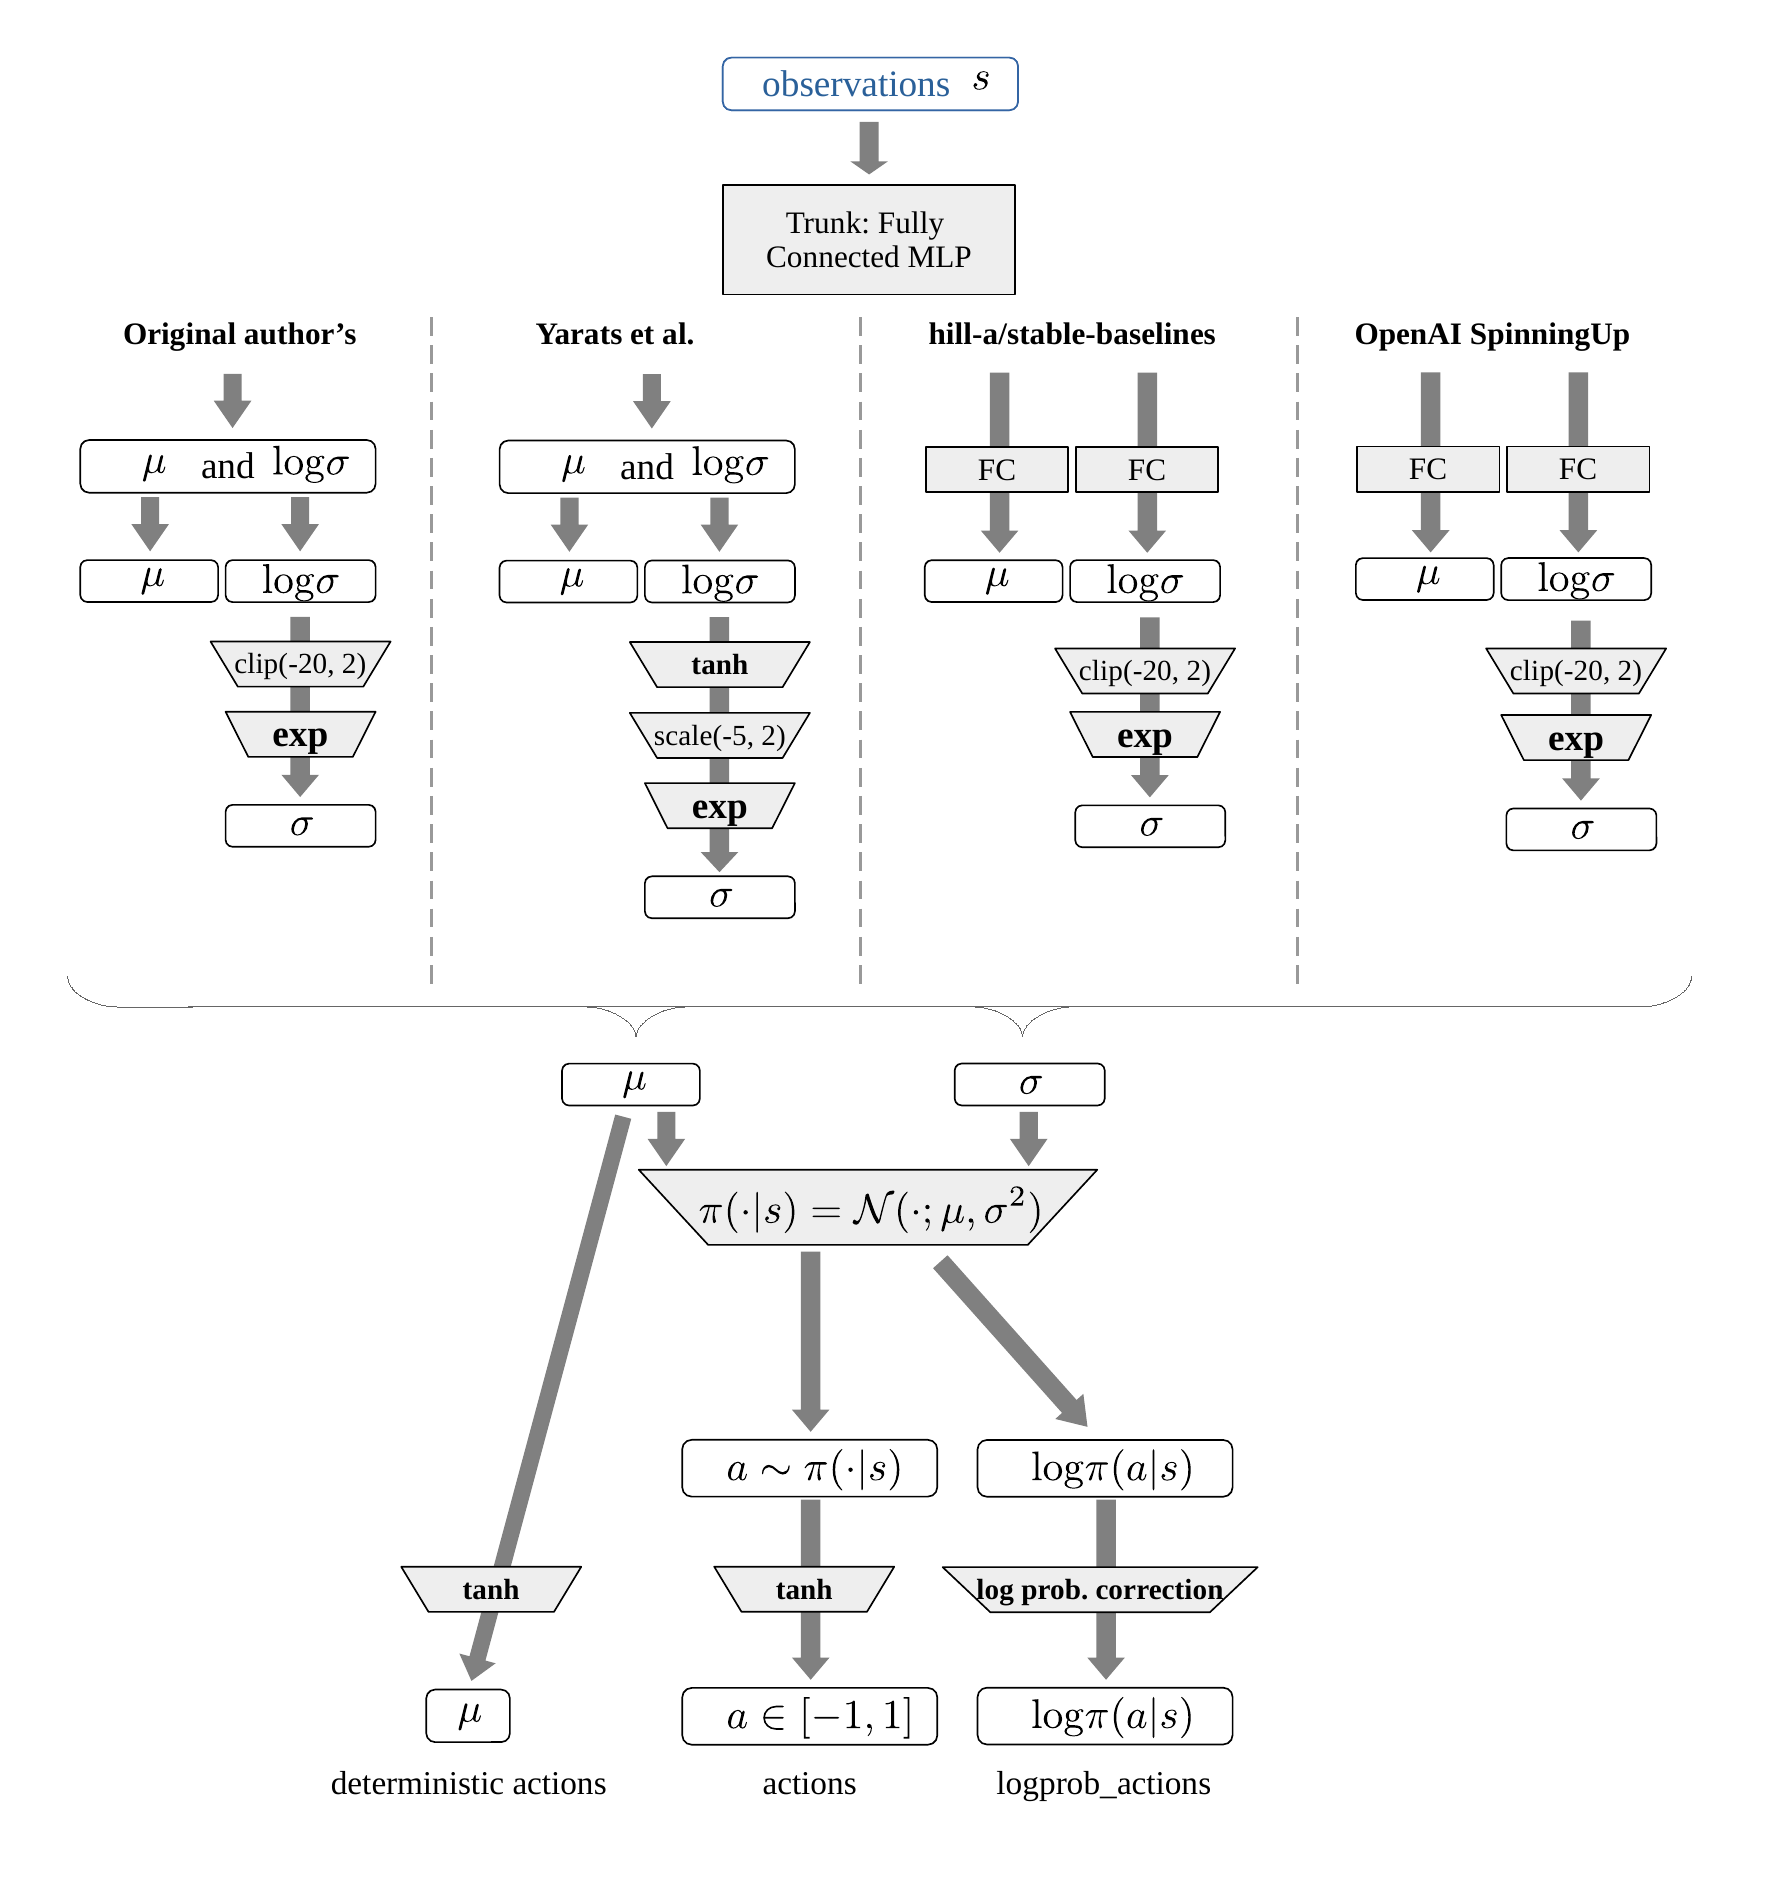

observations
observations
Trunk: Fully
Connected MLP
Original author’s
Yarats et al.
OpenAI SpinningUp
hill-a/stable-baselines
and
and
FC
FC
FC
FC
clip(-20, 2)
tanh
clip(-20, 2)
clip(-20, 2)
exp
exp
scale(-5, 2)
exp
exp
tanh
tanh
log prob. correction
deterministic actions
actions
logprob_actions